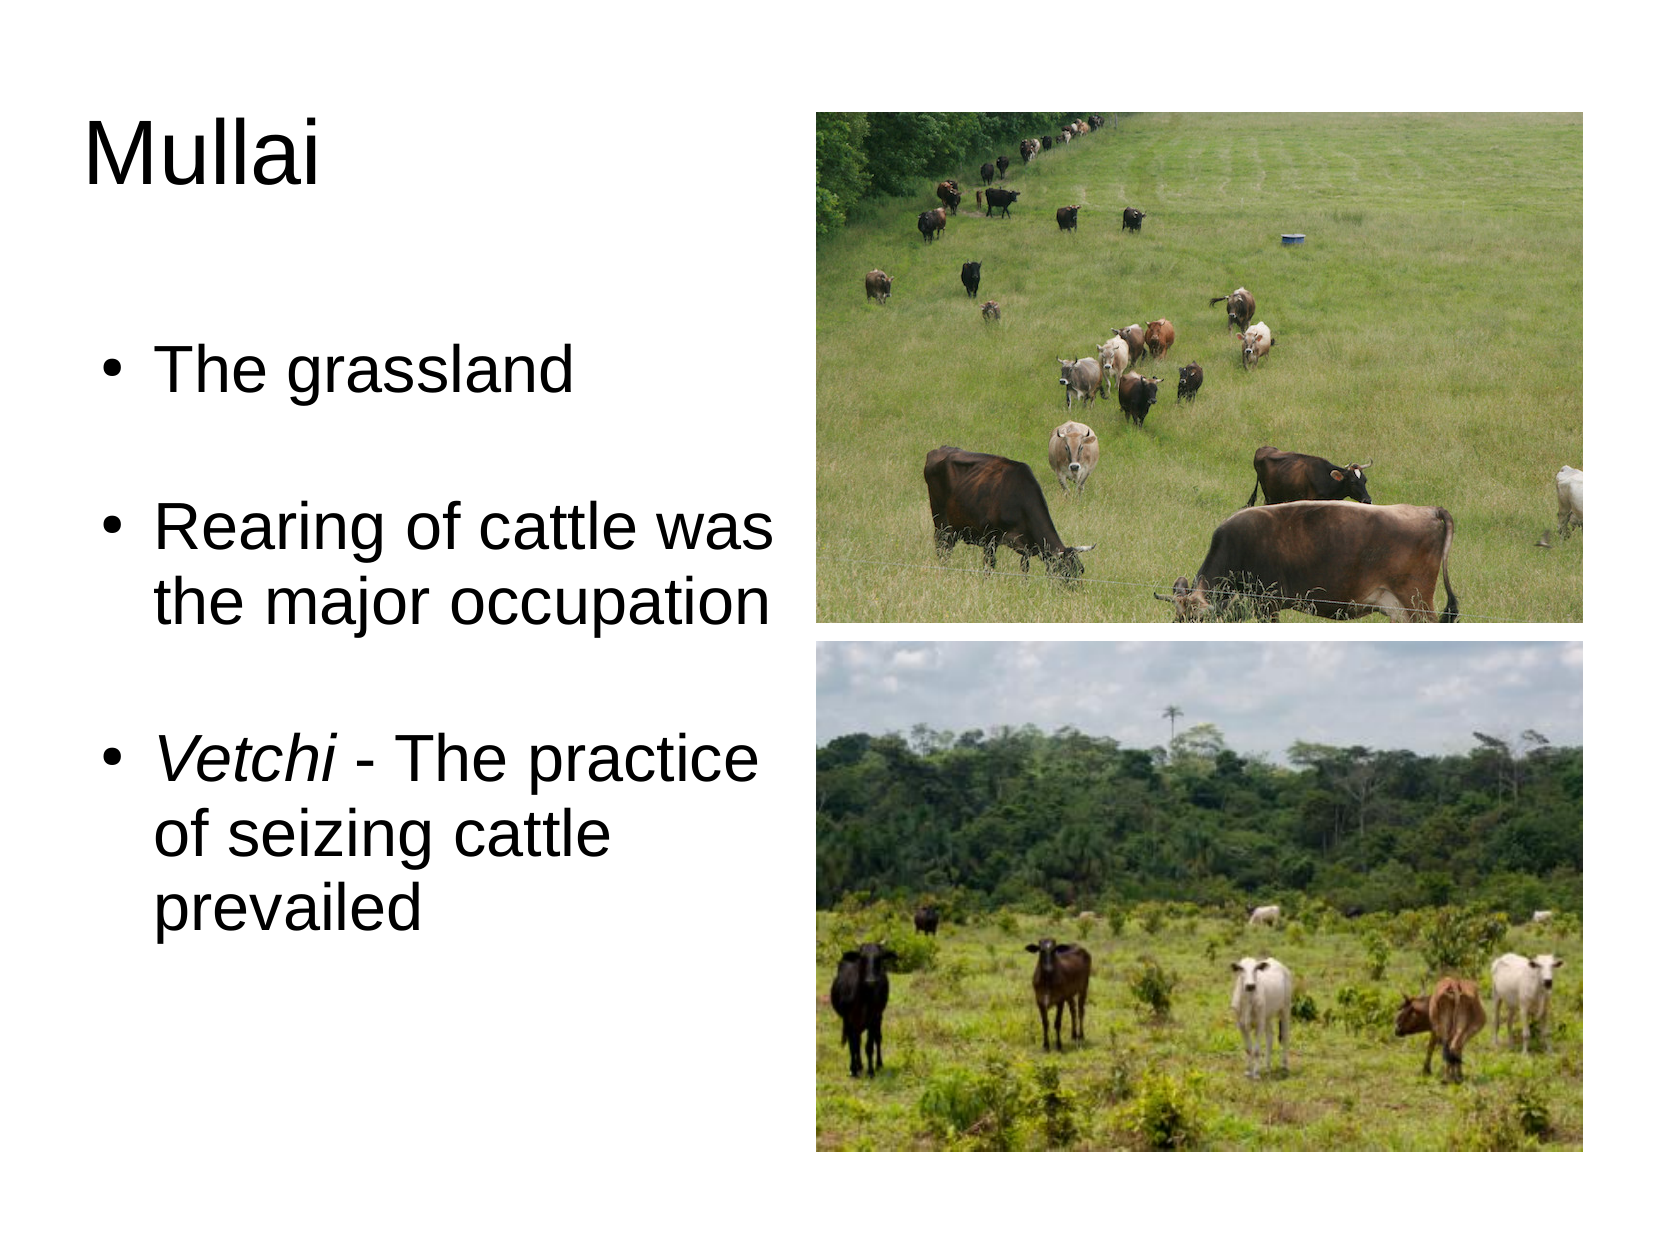

# Mullai
The grassland
Rearing of cattle was the major occupation
Vetchi - The practice of seizing cattle prevailed